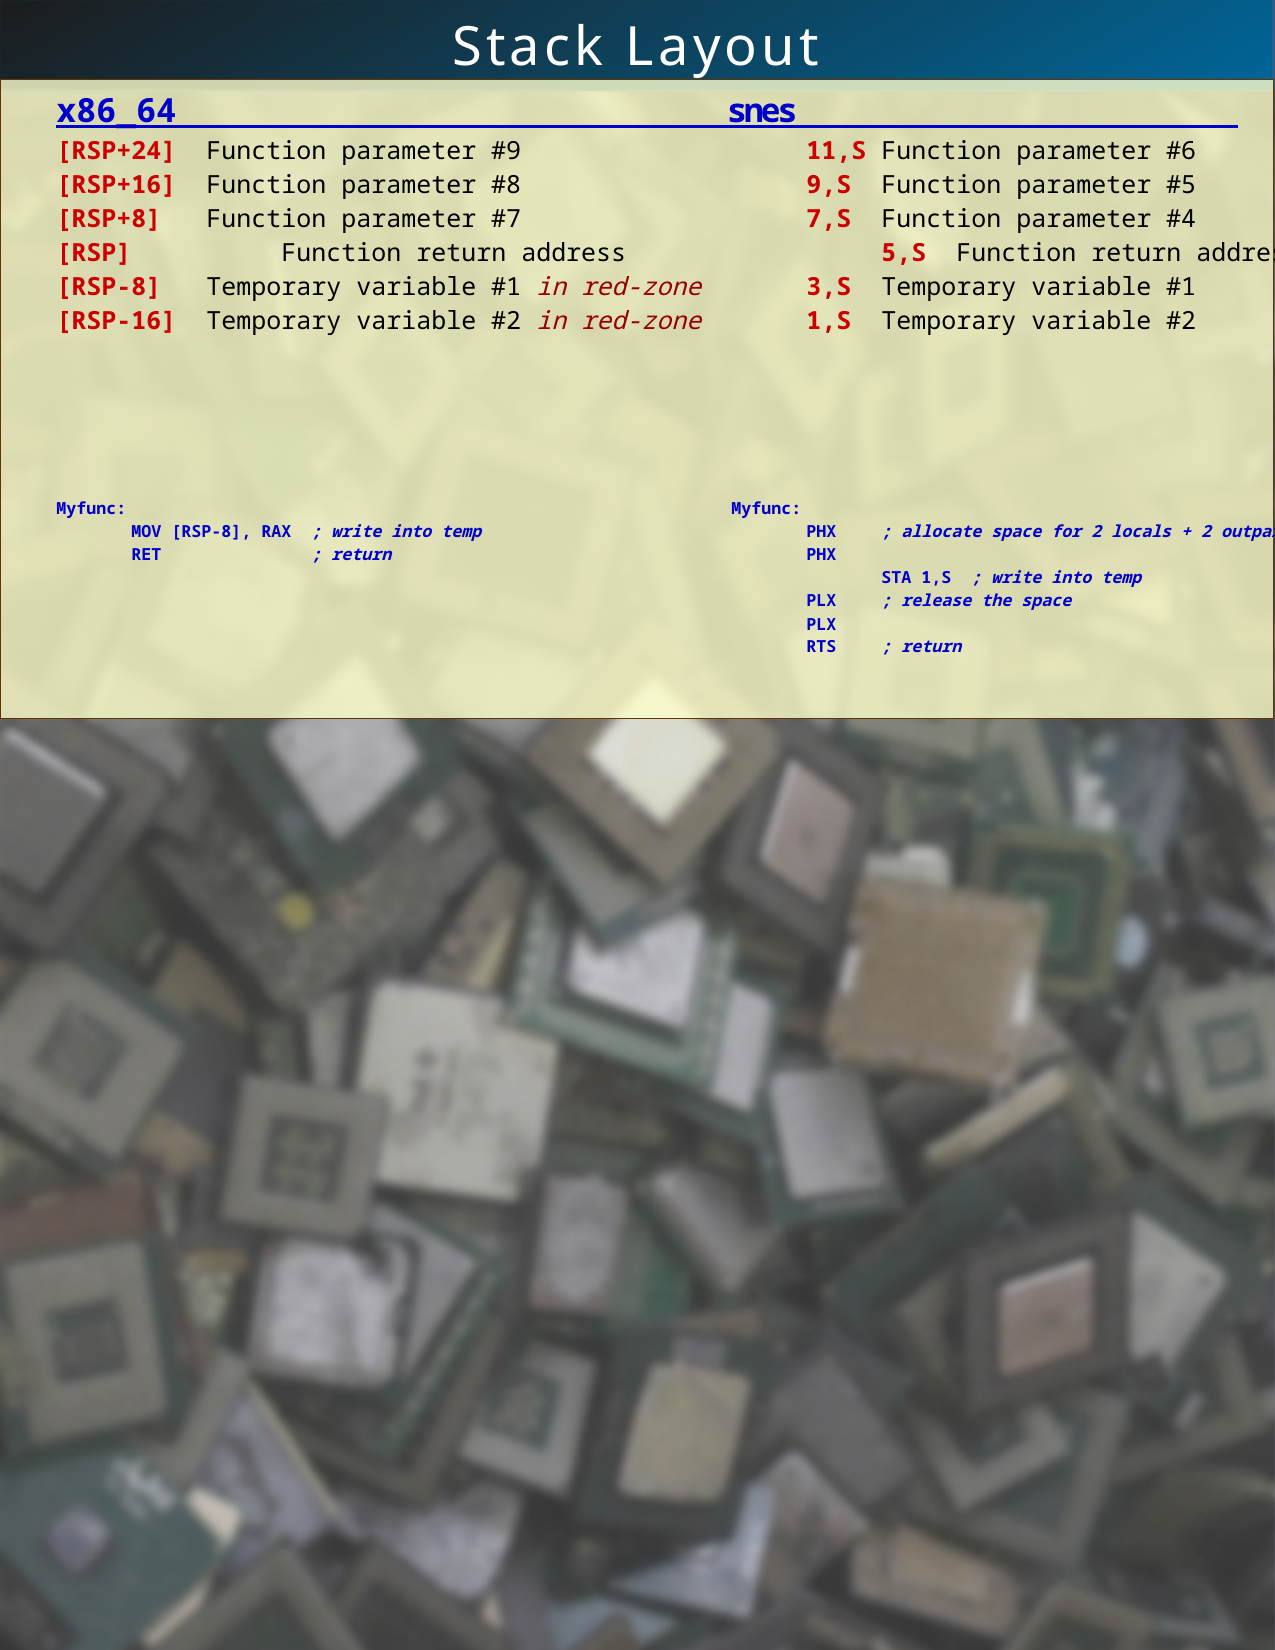

Stack Layout
x86_64 snes
[RSP+24]	Function parameter #9				11,S	Function parameter #6
[RSP+16]	Function parameter #8				9,S	Function parameter #5
[RSP+8]	Function parameter #7				7,S	Function parameter #4
[RSP]		Function return address				5,S	Function return address
[RSP-8]	Temporary variable #1 in red-zone		3,S	Temporary variable #1
[RSP-16]	Temporary variable #2 in red-zone		1,S	Temporary variable #2
Myfunc:									Myfunc:
	MOV [RSP-8], RAX ; write into temp					PHX	; allocate space for 2 locals + 2 outparams
	RET ; return						PHX
	 						STA 1,S ; write into temp
										PLX	; release the space
										PLX
										RTS	; return